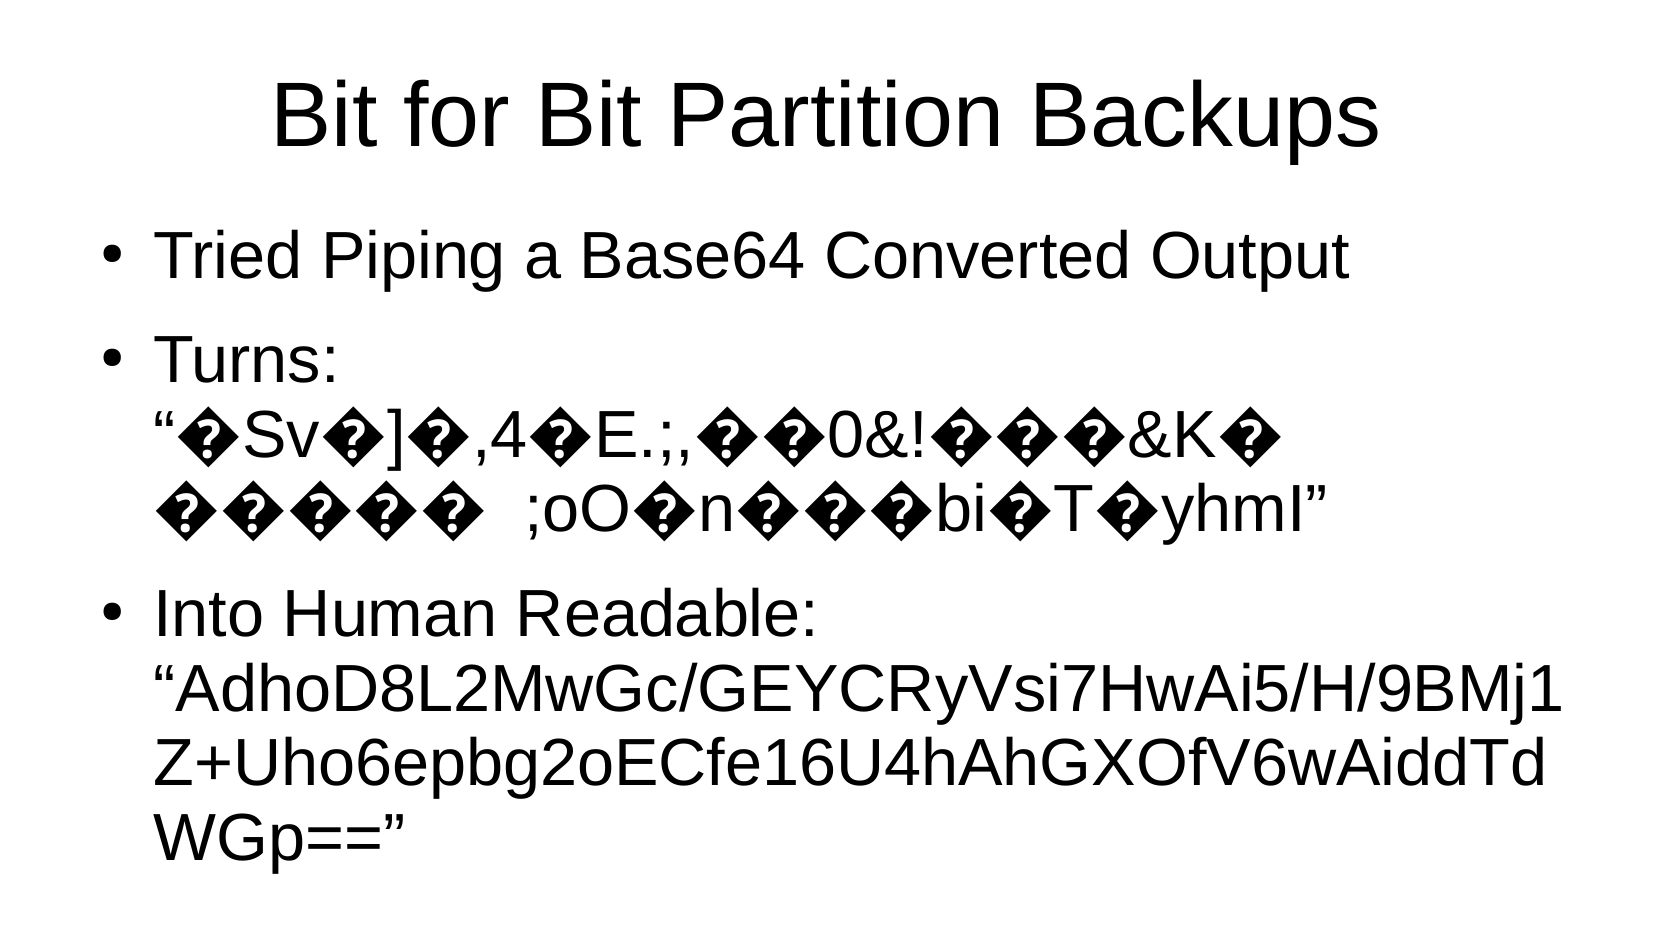

# Bit for Bit Partition Backups
Tried Piping a Base64 Converted Output
Turns:
“�Sv�]�,4�E.;,��0&!���&K� ����� ;oO�n���bi�T�yhmI”
Into Human Readable:
“AdhoD8L2MwGc/GEYCRyVsi7HwAi5/H/9BMj1Z+Uho6epbg2oECfe16U4hAhGXOfV6wAiddTdWGp==”